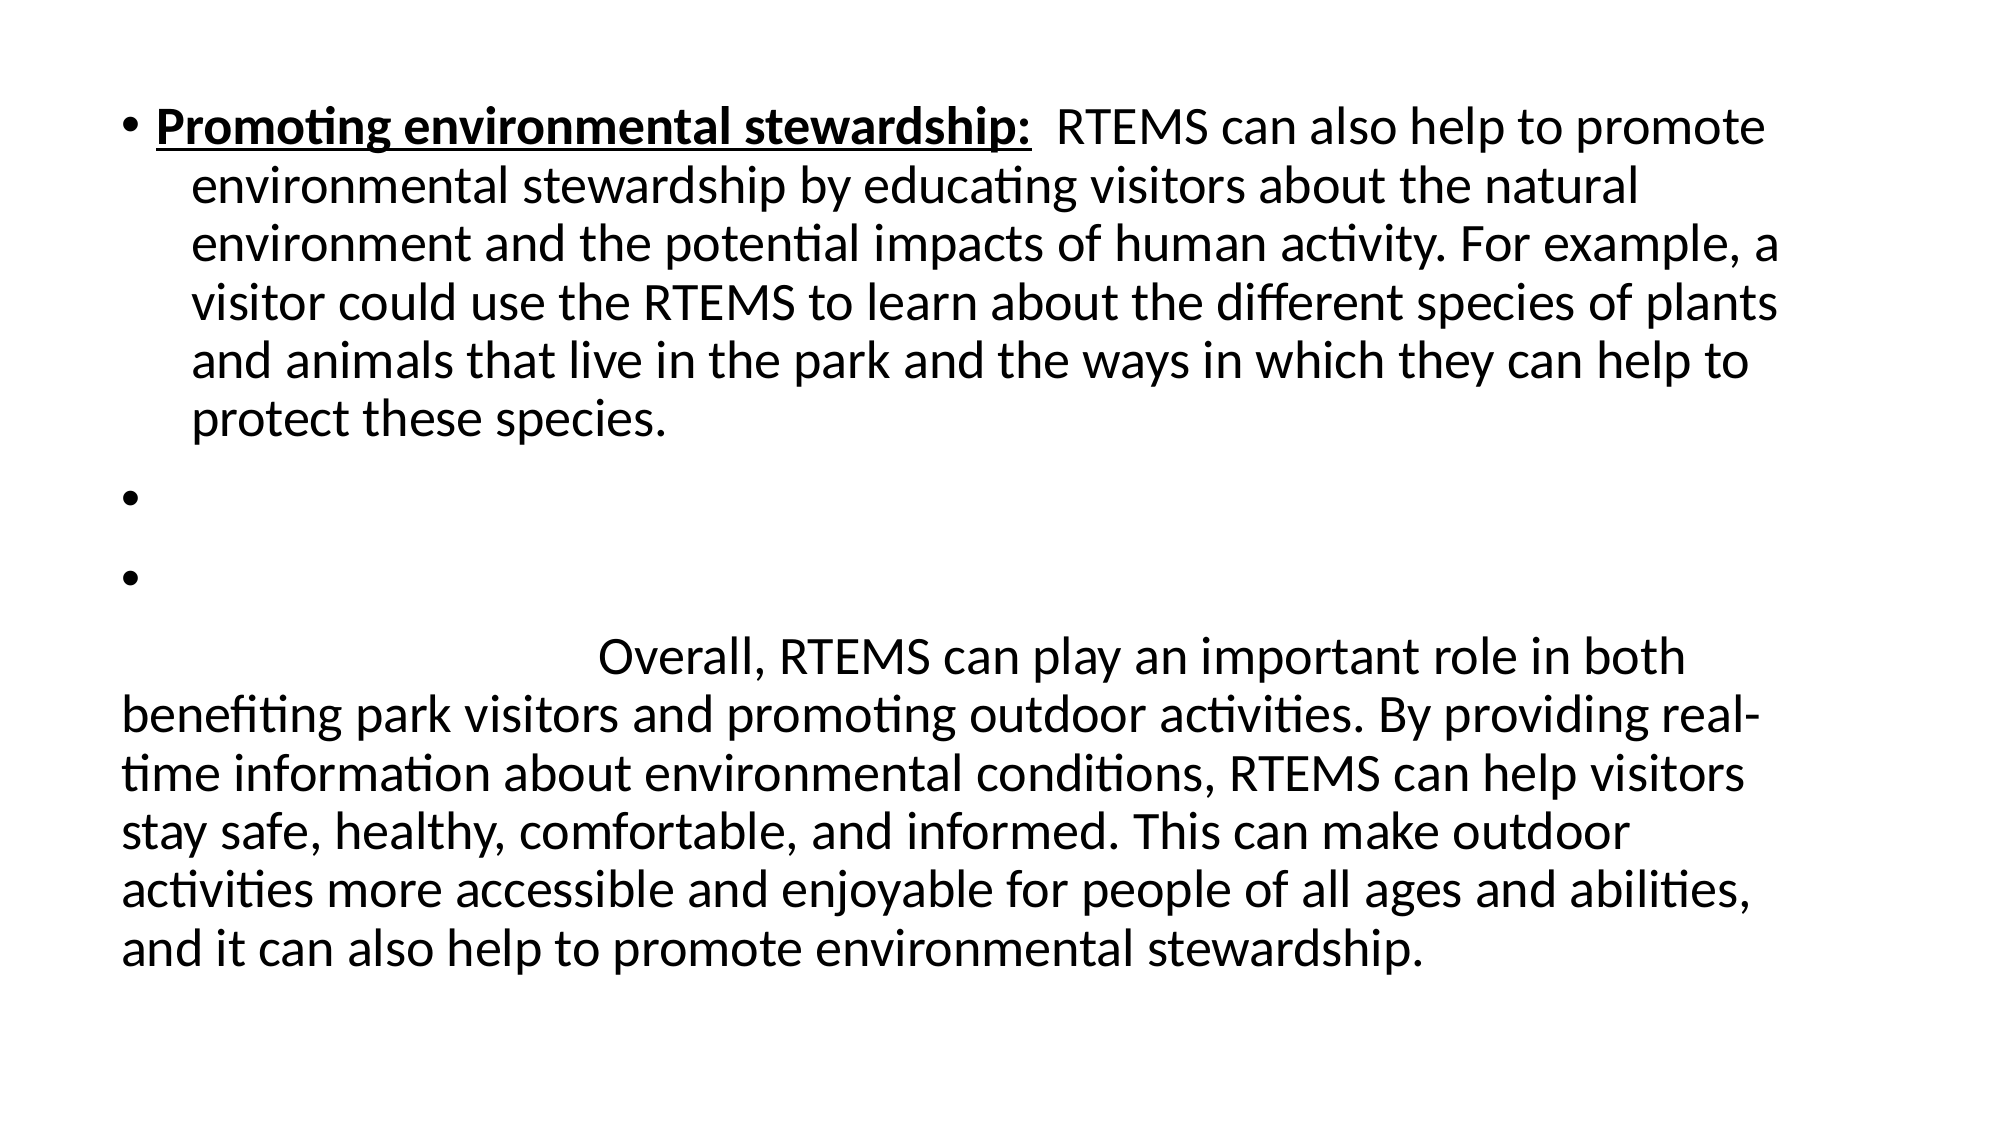

# Promoting environmental stewardship: RTEMS can also help to promote environmental stewardship by educating visitors about the natural environment and the potential impacts of human activity. For example, a visitor could use the RTEMS to learn about the different species of plants and animals that live in the park and the ways in which they can help to protect these species.
 Overall, RTEMS can play an important role in both benefiting park visitors and promoting outdoor activities. By providing real-time information about environmental conditions, RTEMS can help visitors stay safe, healthy, comfortable, and informed. This can make outdoor activities more accessible and enjoyable for people of all ages and abilities, and it can also help to promote environmental stewardship.